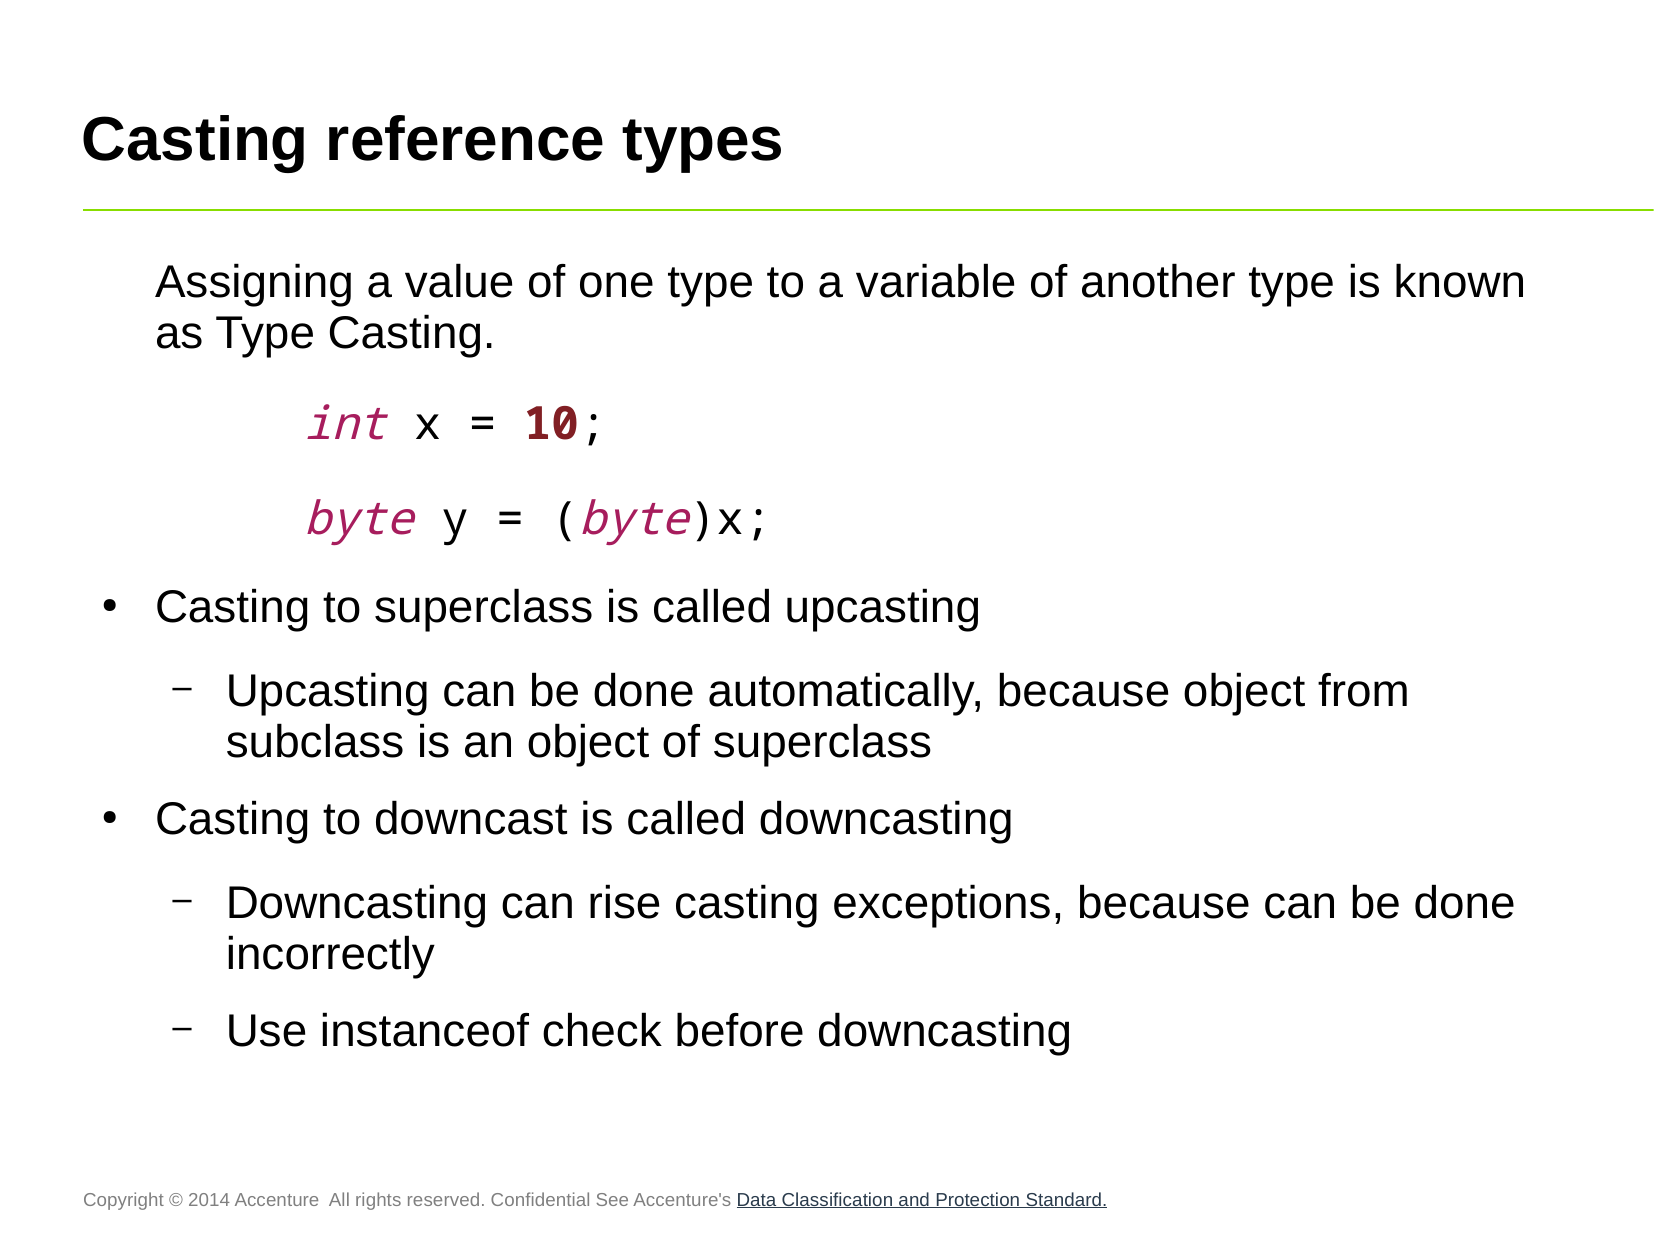

# Casting reference types
Assigning a value of one type to a variable of another type is known as Type Casting.
 int x = 10;
 byte y = (byte)x;
Casting to superclass is called upcasting
Upcasting can be done automatically, because object from subclass is an object of superclass
Casting to downcast is called downcasting
Downcasting can rise casting exceptions, because can be done incorrectly
Use instanceof check before downcasting